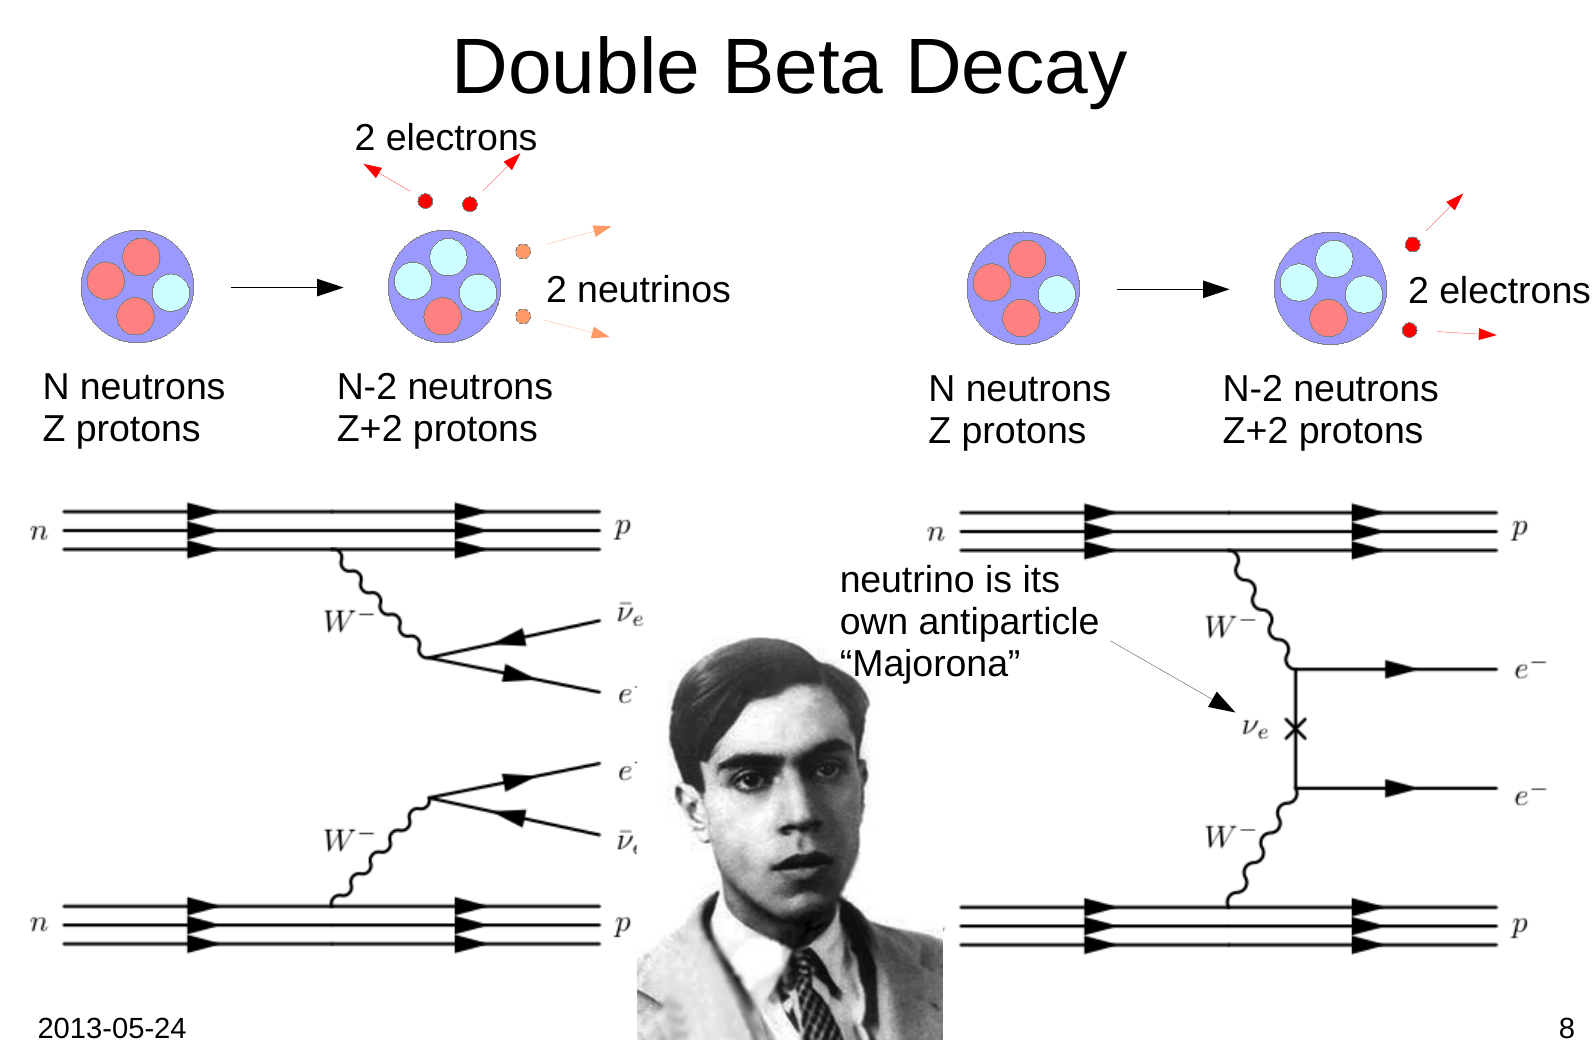

# Double Beta Decay
2 electrons
2 neutrinos
N neutrons
Z protons
N-2 neutrons
Z+2 protons
2 electrons
N neutrons
Z protons
N-2 neutrons
Z+2 protons
neutrino is its own antiparticle
“Majorona”
2013-05-24
8